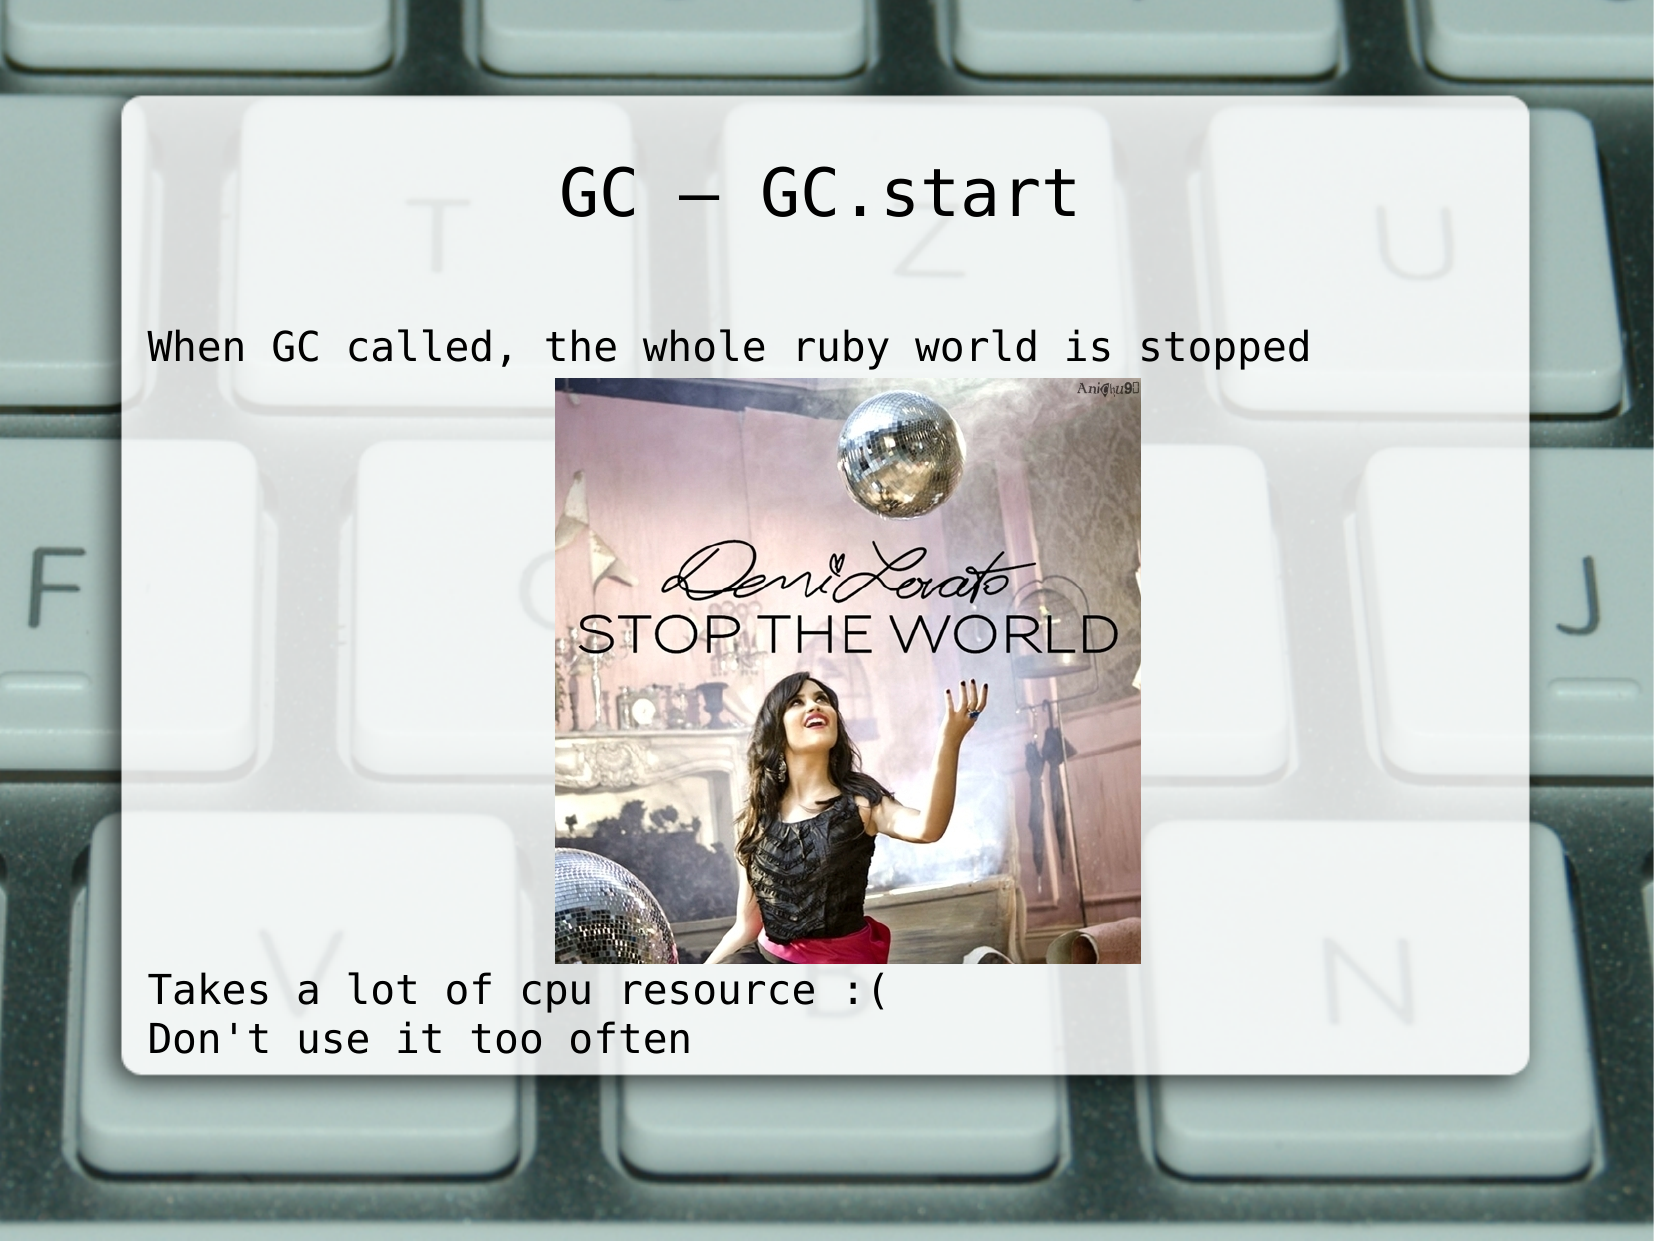

# GC – GC.start
When GC called, the whole ruby world is stopped
Takes a lot of cpu resource :(
Don't use it too often